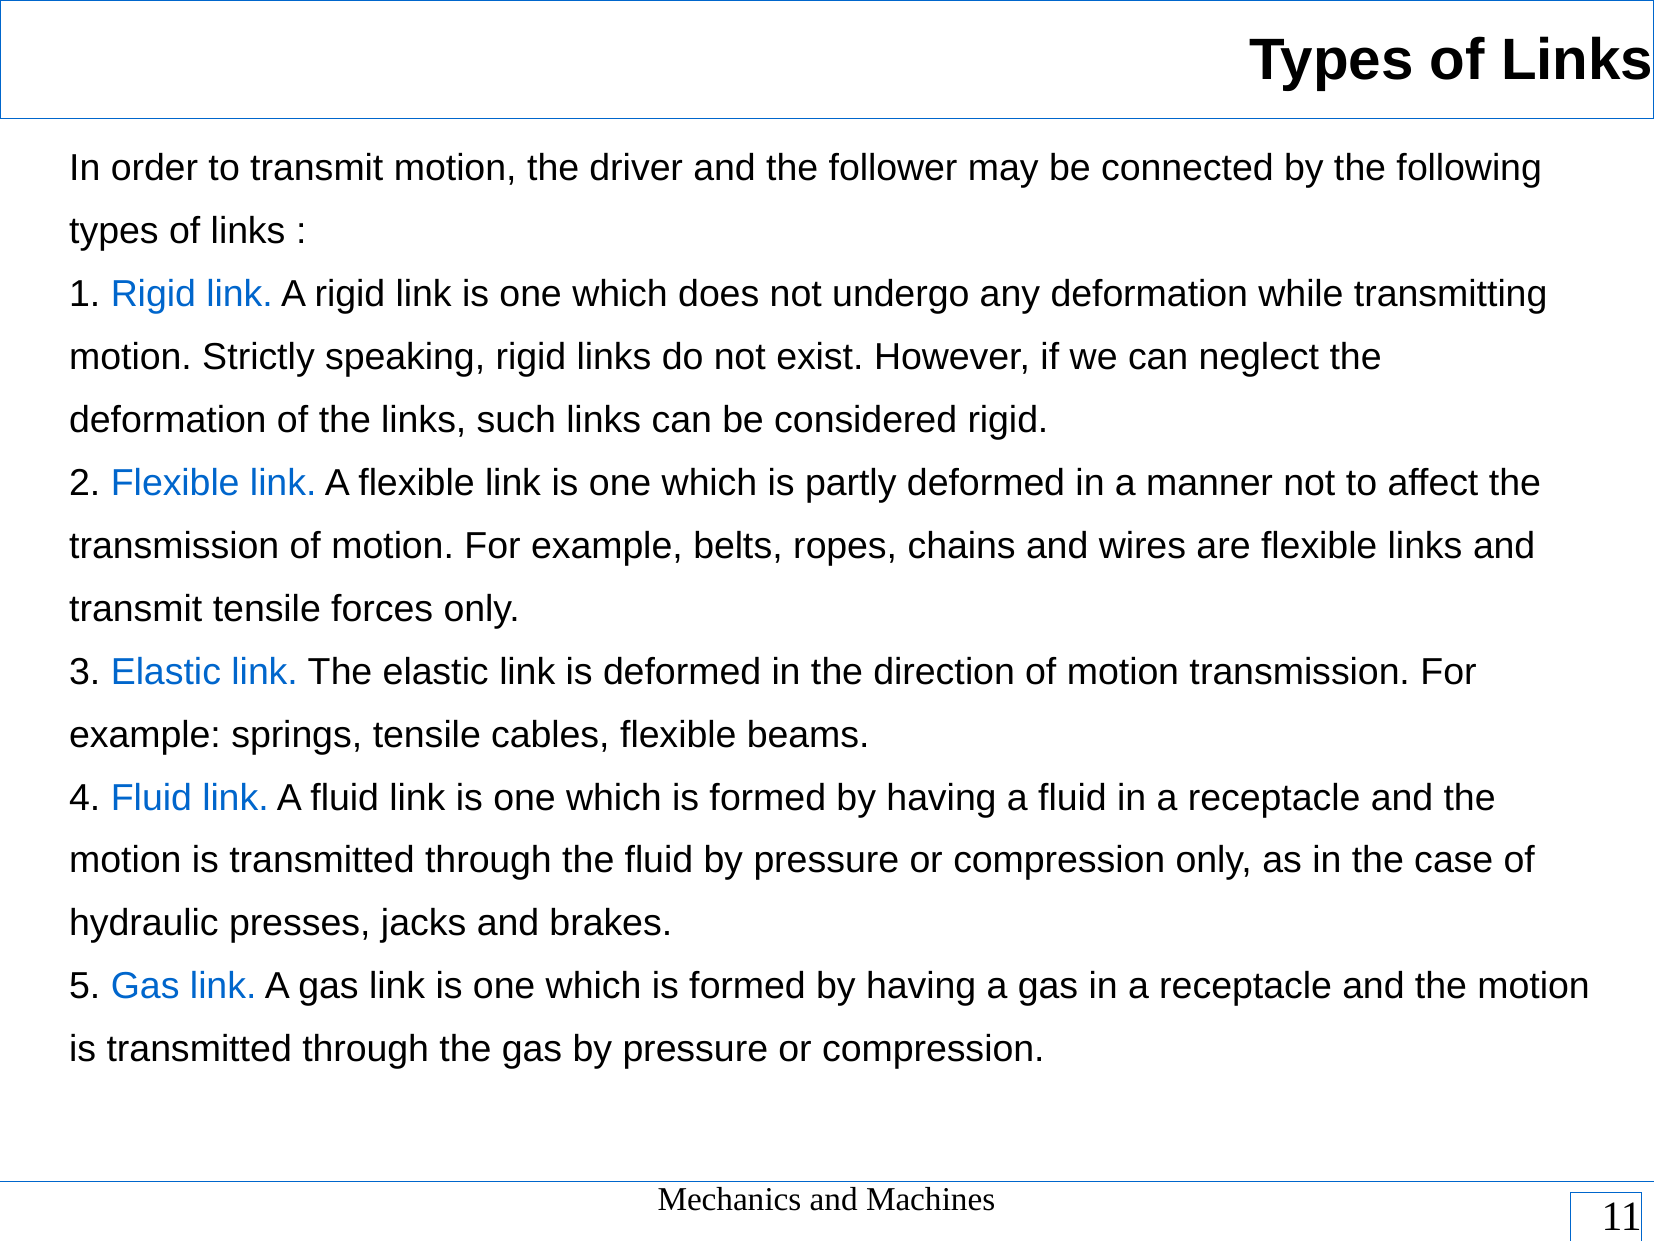

# Types of Links
In order to transmit motion, the driver and the follower may be connected by the following types of links :
1. Rigid link. A rigid link is one which does not undergo any deformation while transmitting motion. Strictly speaking, rigid links do not exist. However, if we can neglect the deformation of the links, such links can be considered rigid.
2. Flexible link. A flexible link is one which is partly deformed in a manner not to affect the transmission of motion. For example, belts, ropes, chains and wires are flexible links and transmit tensile forces only.
3. Elastic link. The elastic link is deformed in the direction of motion transmission. For example: springs, tensile cables, flexible beams.
4. Fluid link. A fluid link is one which is formed by having a fluid in a receptacle and the motion is transmitted through the fluid by pressure or compression only, as in the case of hydraulic presses, jacks and brakes.
5. Gas link. A gas link is one which is formed by having a gas in a receptacle and the motion is transmitted through the gas by pressure or compression.
Mechanics and Machines
11